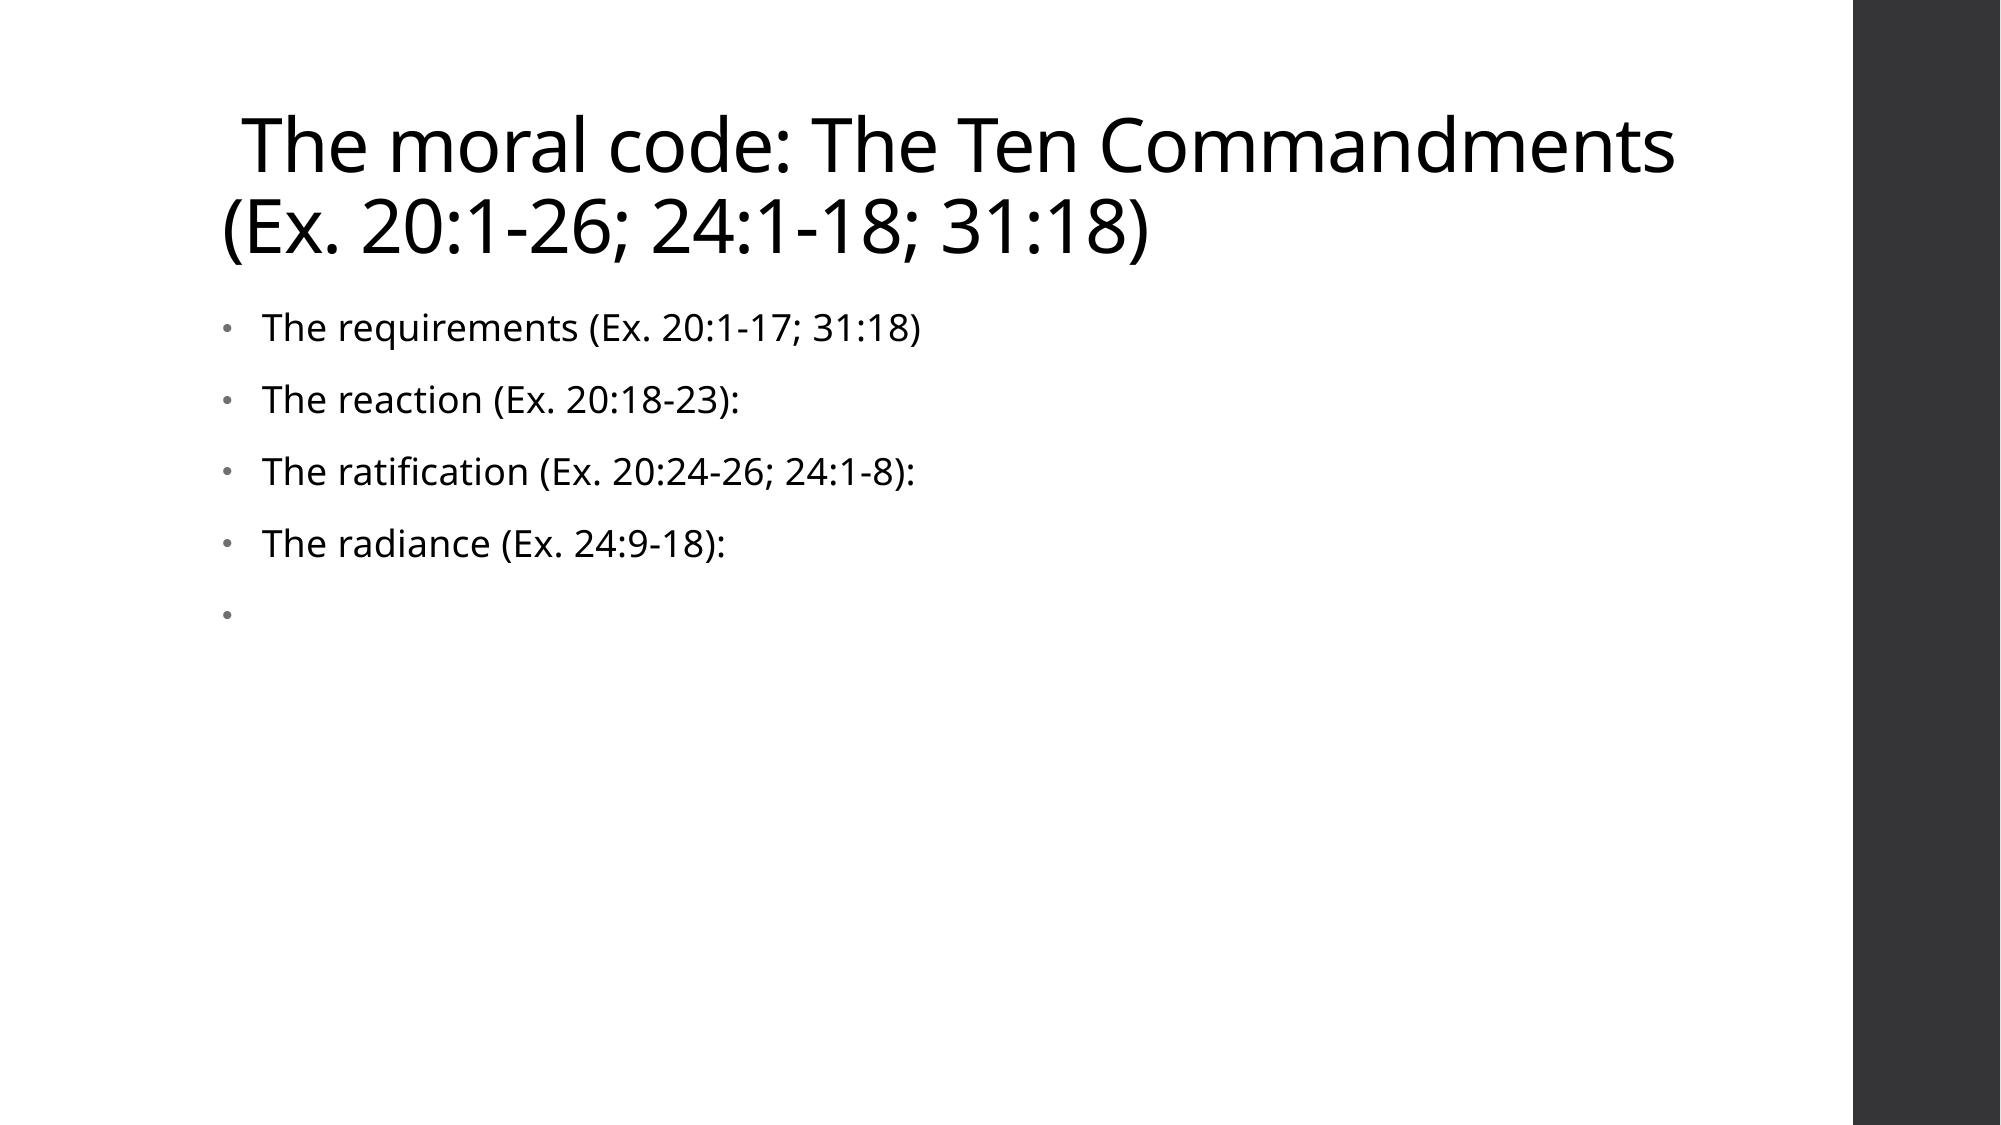

# The moral code: The Ten Commandments (Ex. 20:1-26; 24:1-18; 31:18)
 The requirements (Ex. 20:1-17; 31:18)
 The reaction (Ex. 20:18-23):
 The ratification (Ex. 20:24-26; 24:1-8):
 The radiance (Ex. 24:9-18):